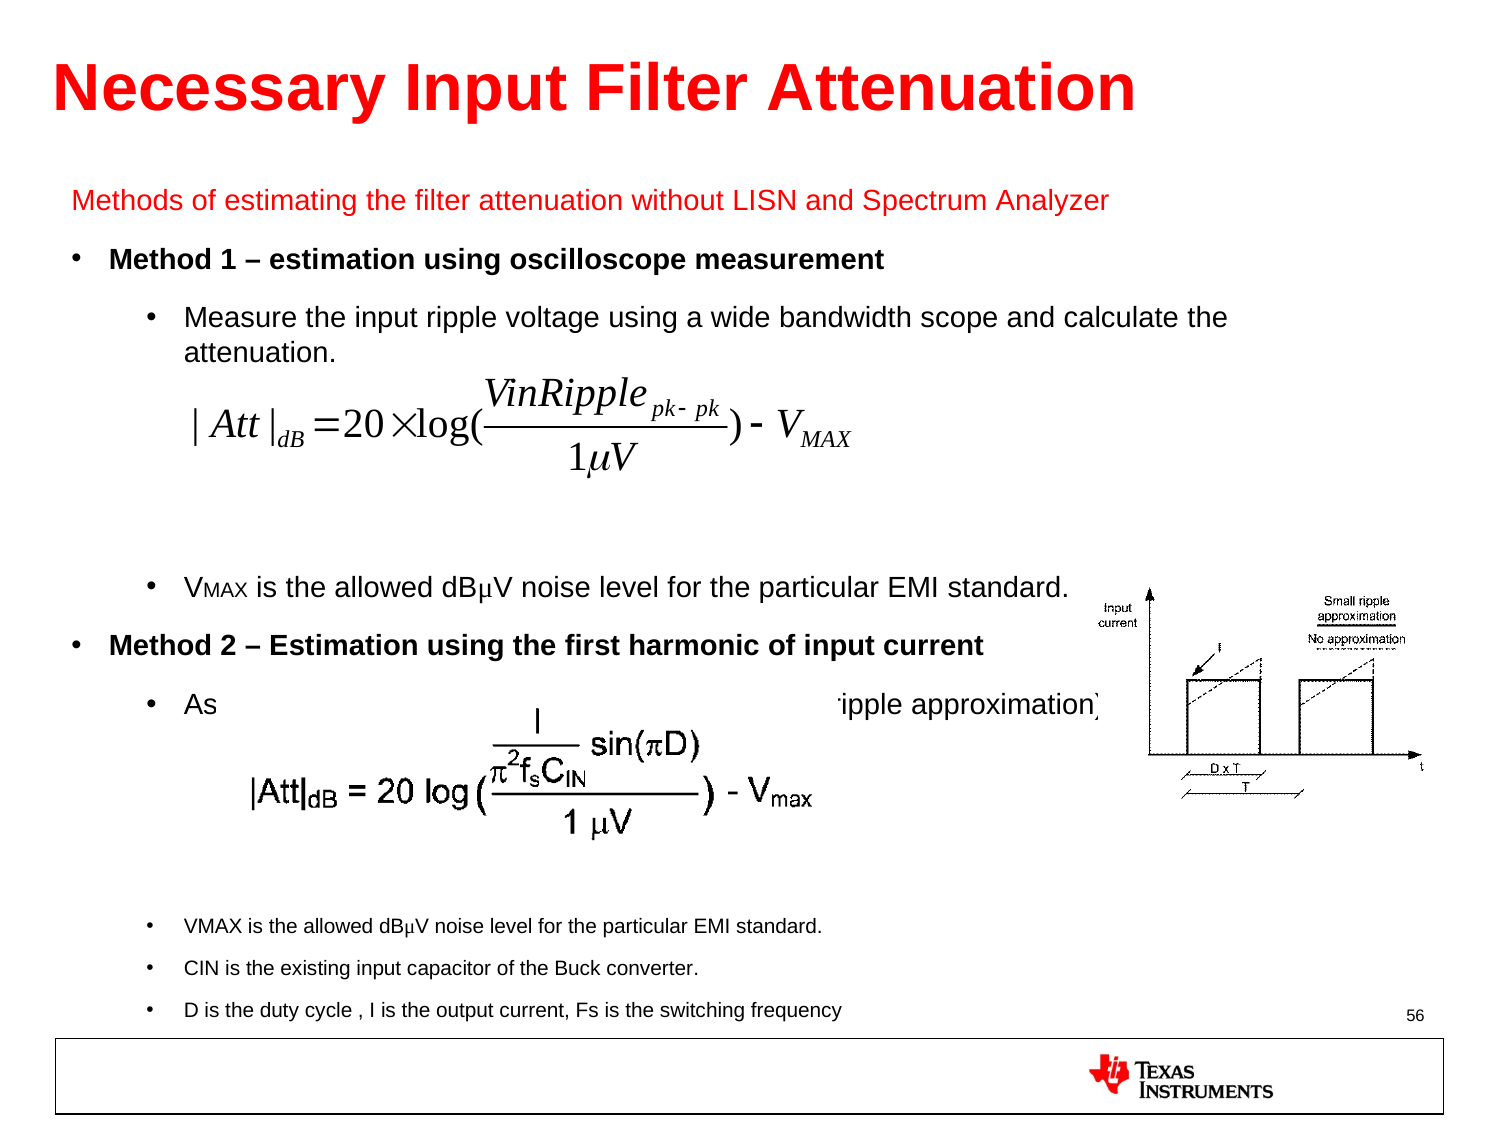

# Necessary Input Filter Attenuation
Methods of estimating the filter attenuation without LISN and Spectrum Analyzer
Method 1 – estimation using oscilloscope measurement
Measure the input ripple voltage using a wide bandwidth scope and calculate the attenuation.
VMAX is the allowed dBμV noise level for the particular EMI standard.
Method 2 – Estimation using the first harmonic of input current
Assume the input current is a square wave (small ripple approximation)
VMAX is the allowed dBμV noise level for the particular EMI standard.
CIN is the existing input capacitor of the Buck converter.
D is the duty cycle , I is the output current, Fs is the switching frequency